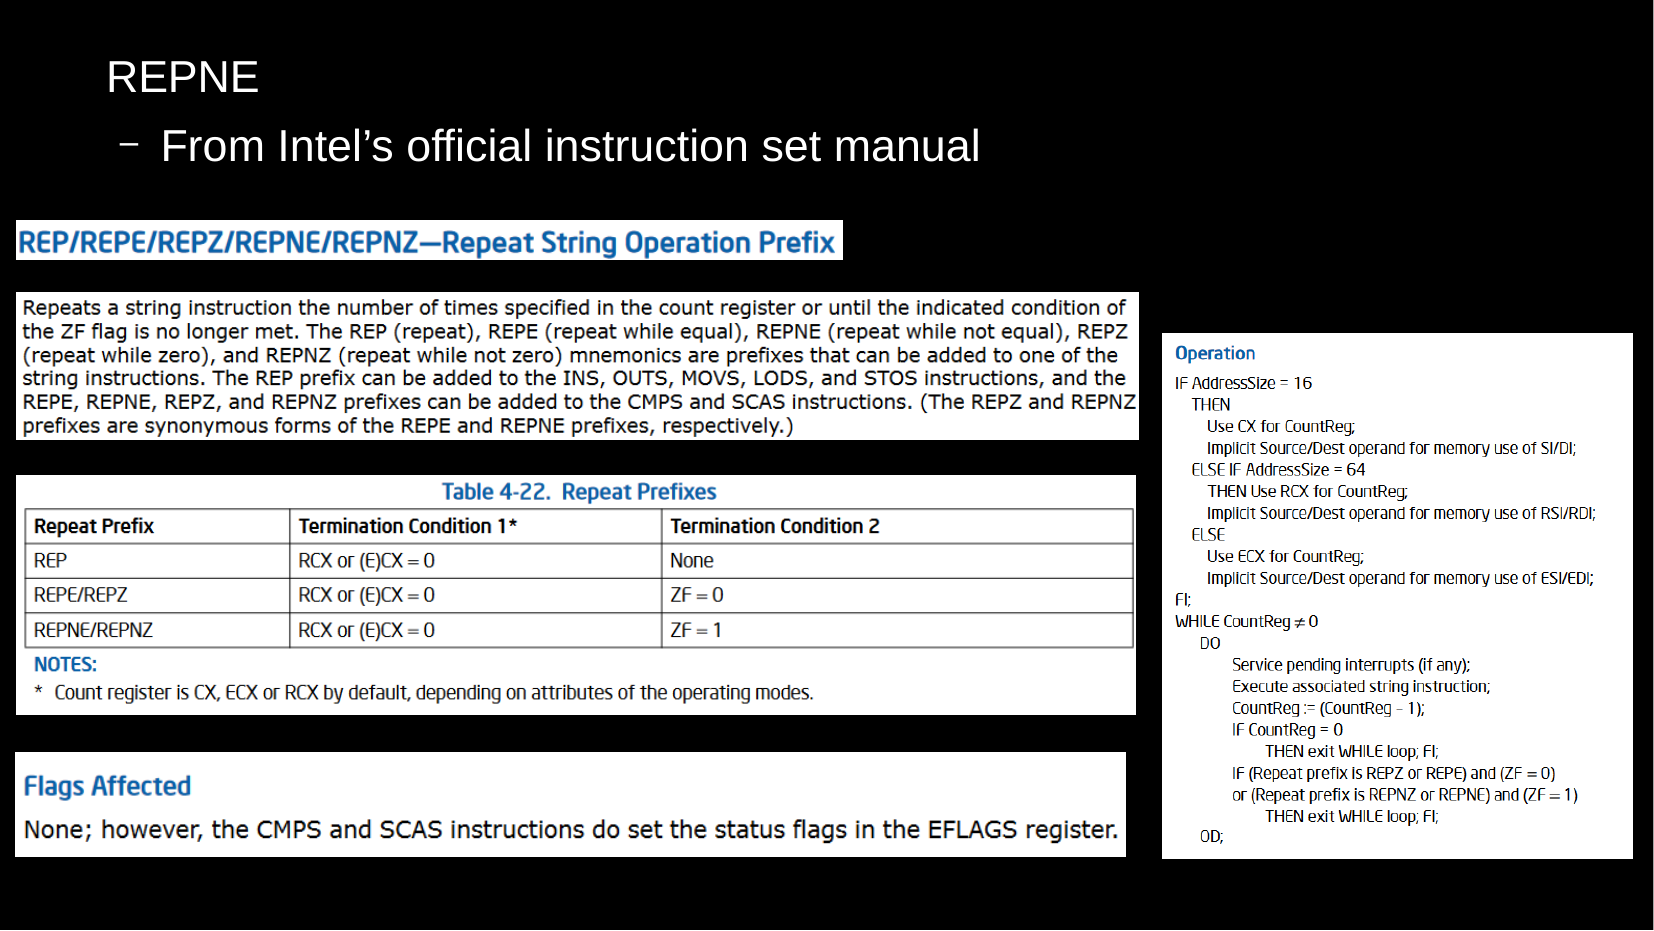

# REPNE
From Intel’s official instruction set manual